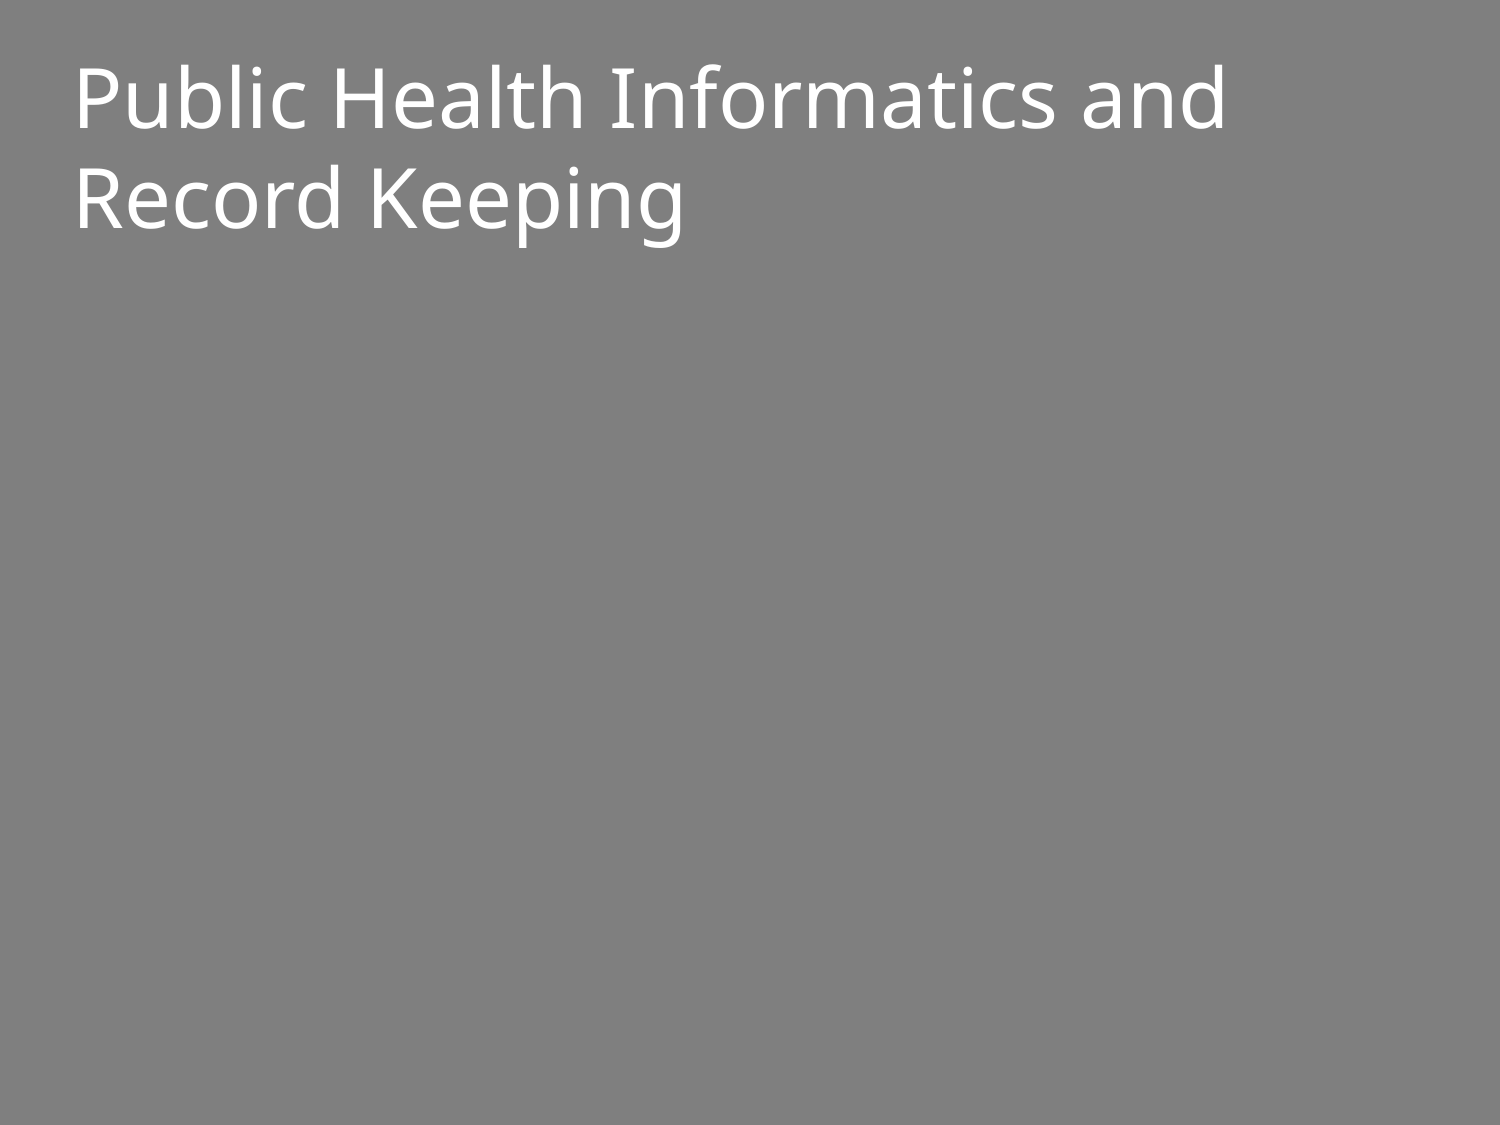

Public Health Informatics and Record Keeping
#